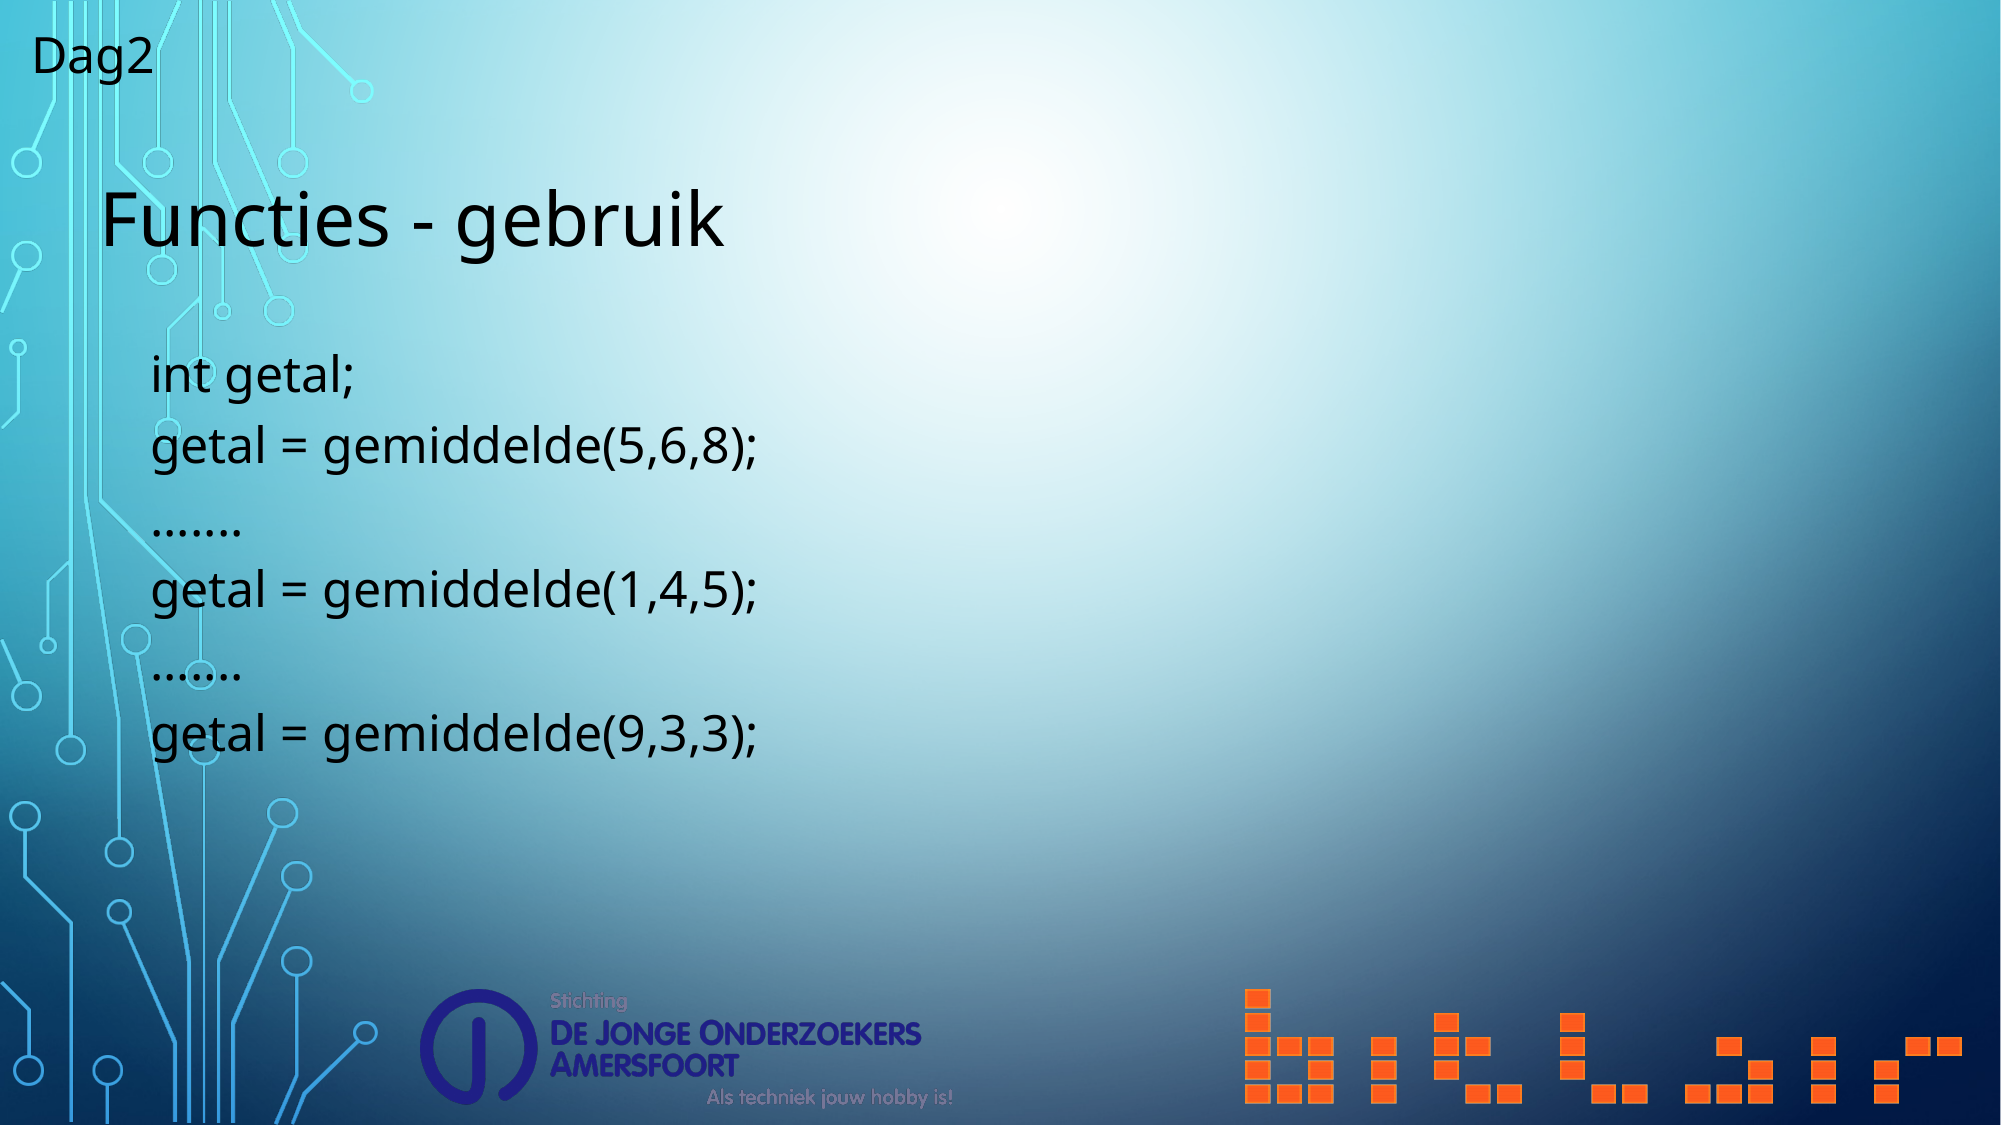

Dag2
# Functies - gebruik
int getal;
getal = gemiddelde(5,6,8);
.......
getal = gemiddelde(1,4,5);
.......
getal = gemiddelde(9,3,3);